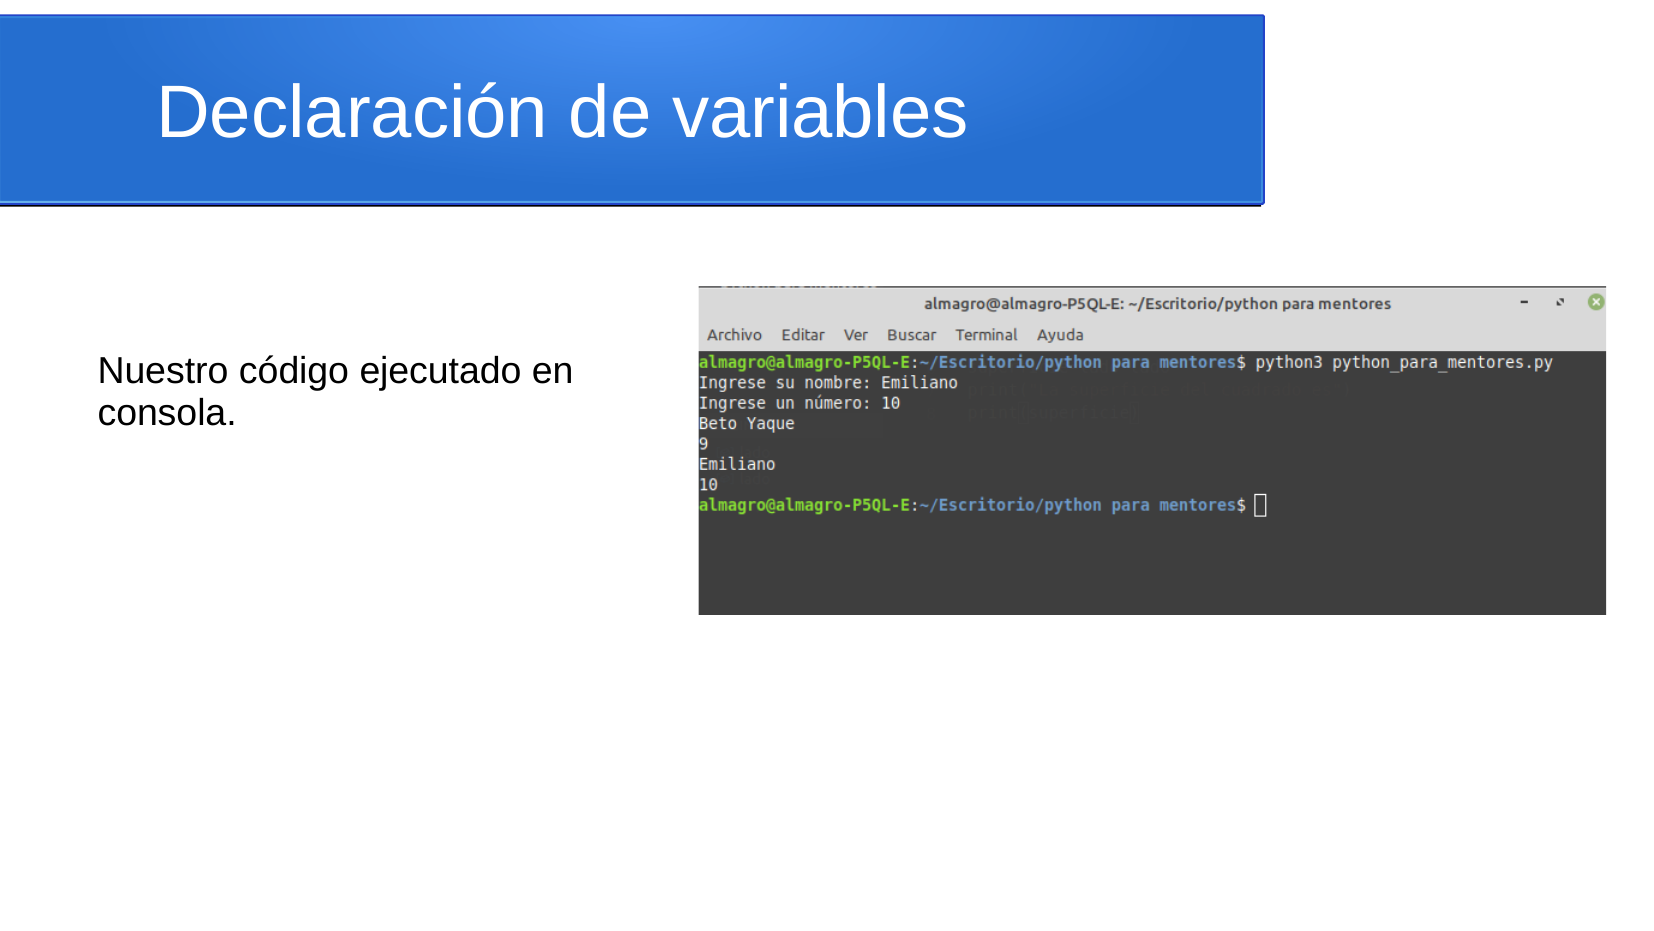

# Declaración de variables
Nuestro código ejecutado en consola.